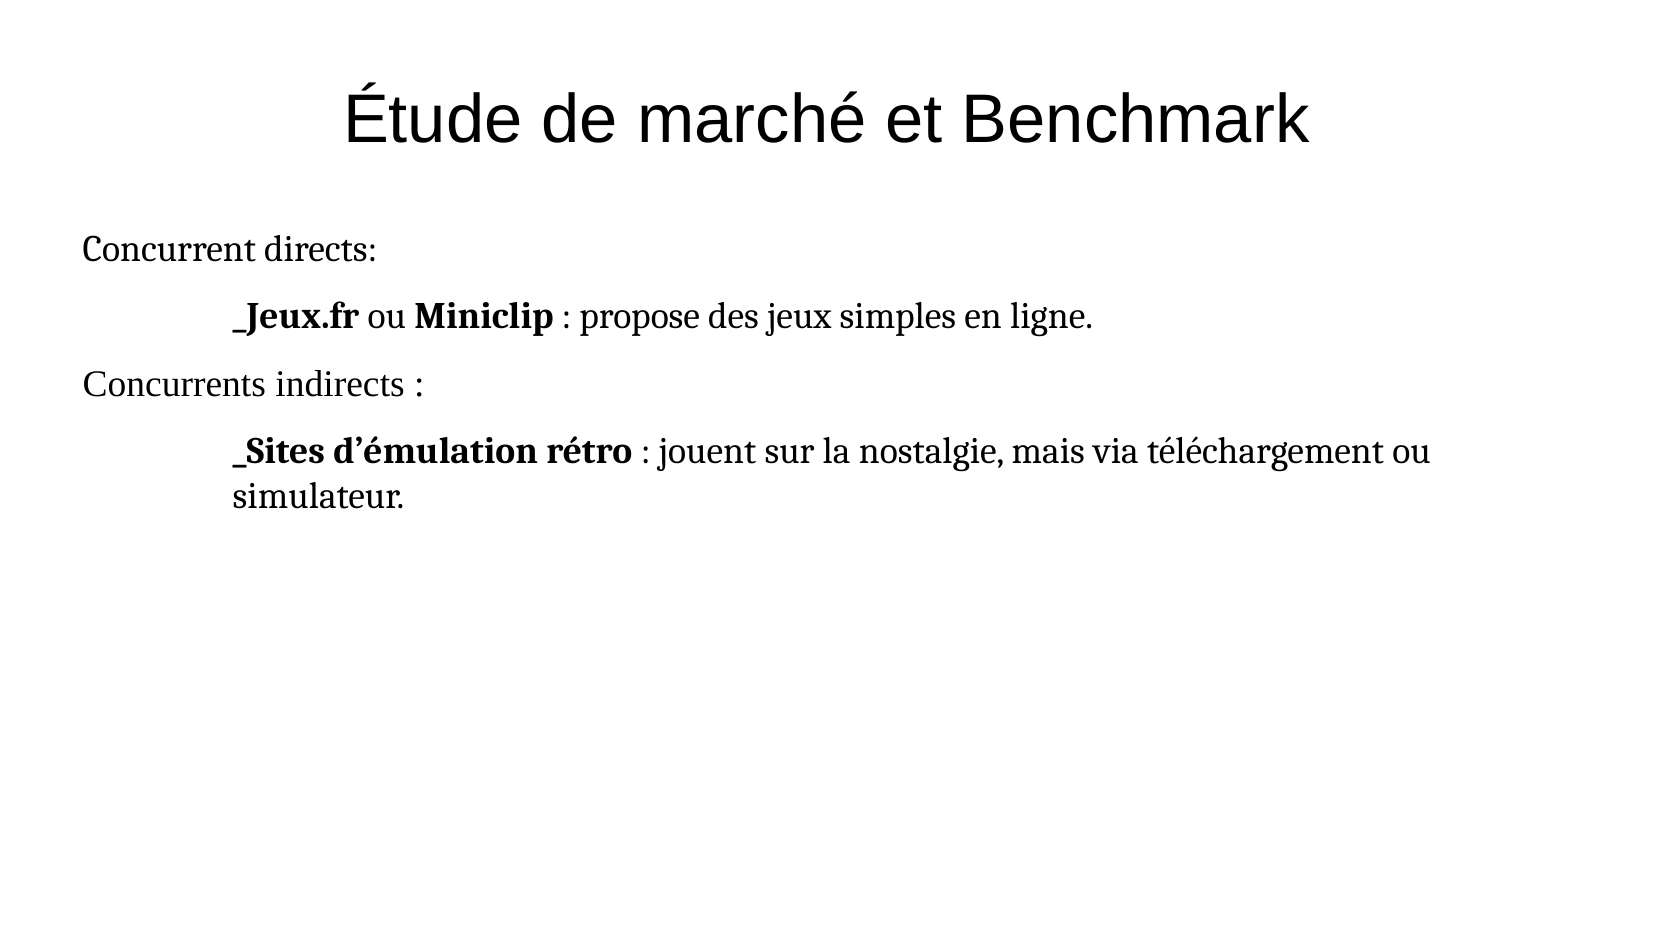

# Étude de marché et Benchmark
Concurrent directs:
_Jeux.fr ou Miniclip : propose des jeux simples en ligne.
Concurrents indirects :
_Sites d’émulation rétro : jouent sur la nostalgie, mais via téléchargement ou simulateur.